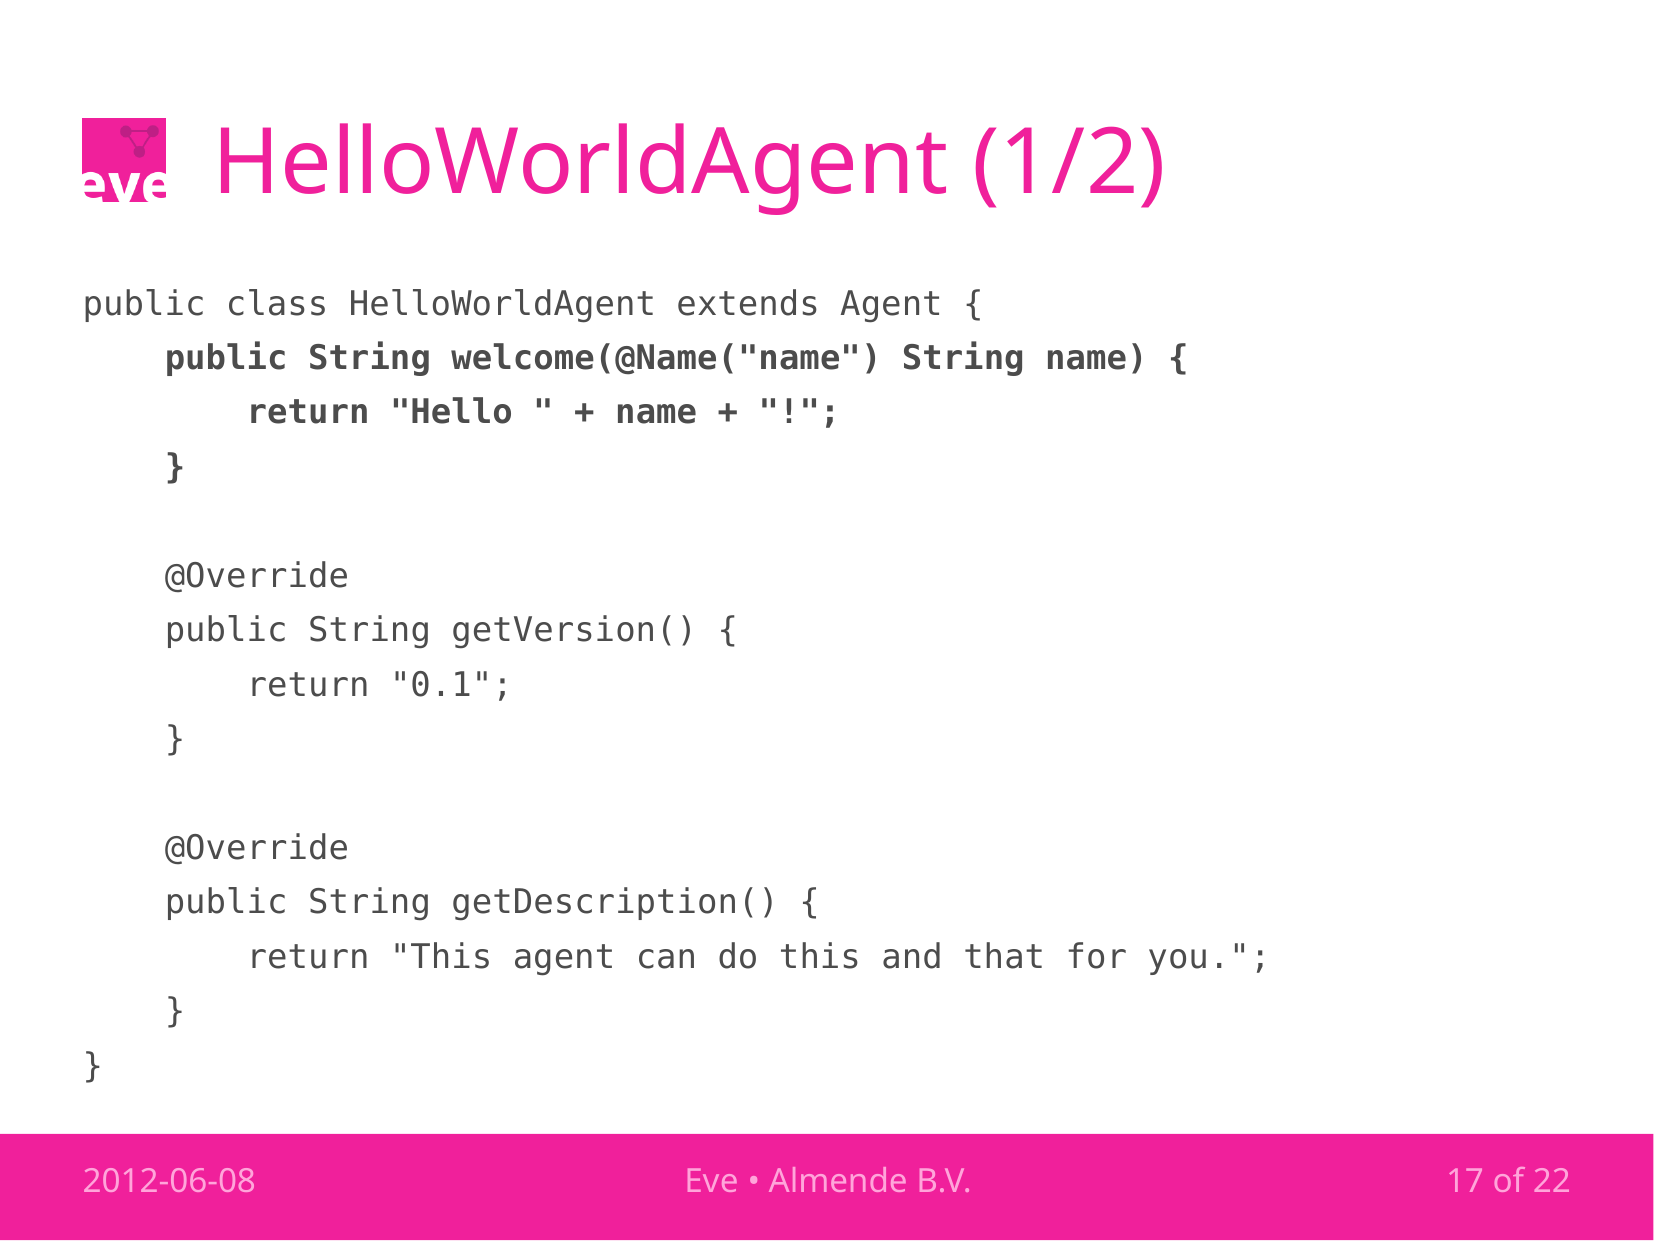

# HelloWorldAgent (1/2)
public class HelloWorldAgent extends Agent {
 public String welcome(@Name("name") String name) {
 return "Hello " + name + "!";
 }
 @Override
 public String getVersion() {
 return "0.1";
 }
 @Override
 public String getDescription() {
 return "This agent can do this and that for you.";
 }
}
2012-06-08
17